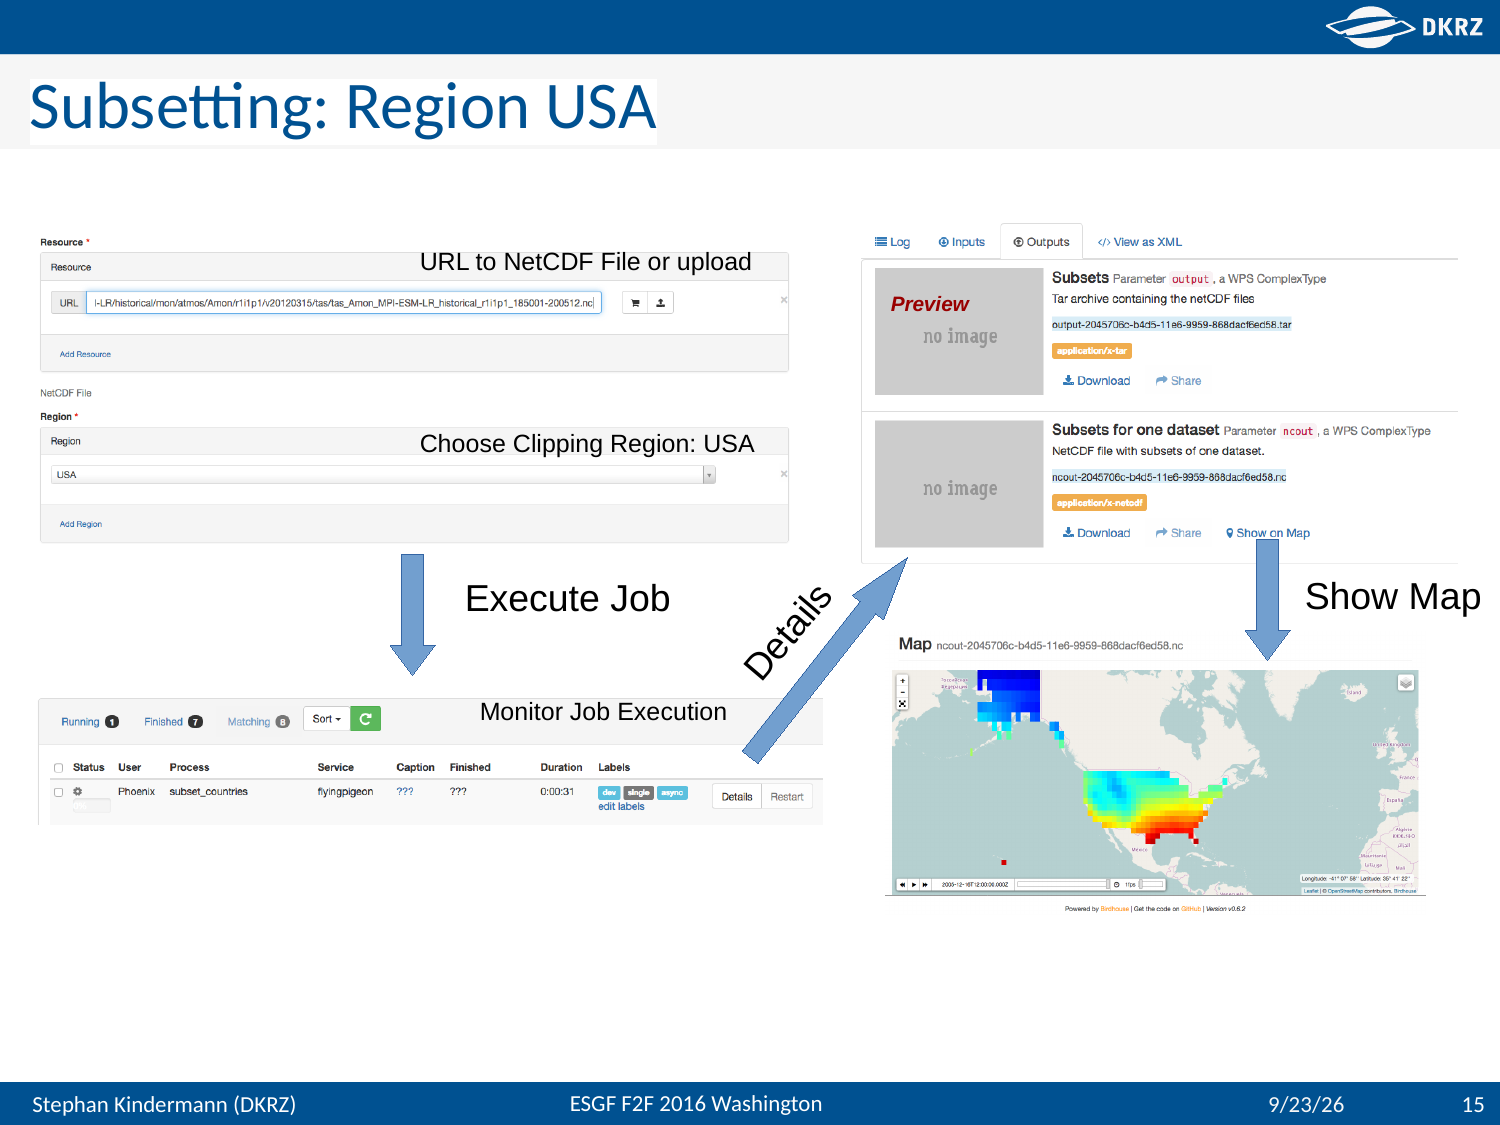

# Subsetting: Region USA
URL to NetCDF File or upload
Preview
Choose Clipping Region: USA
Show Map
Execute Job
Details
Monitor Job Execution